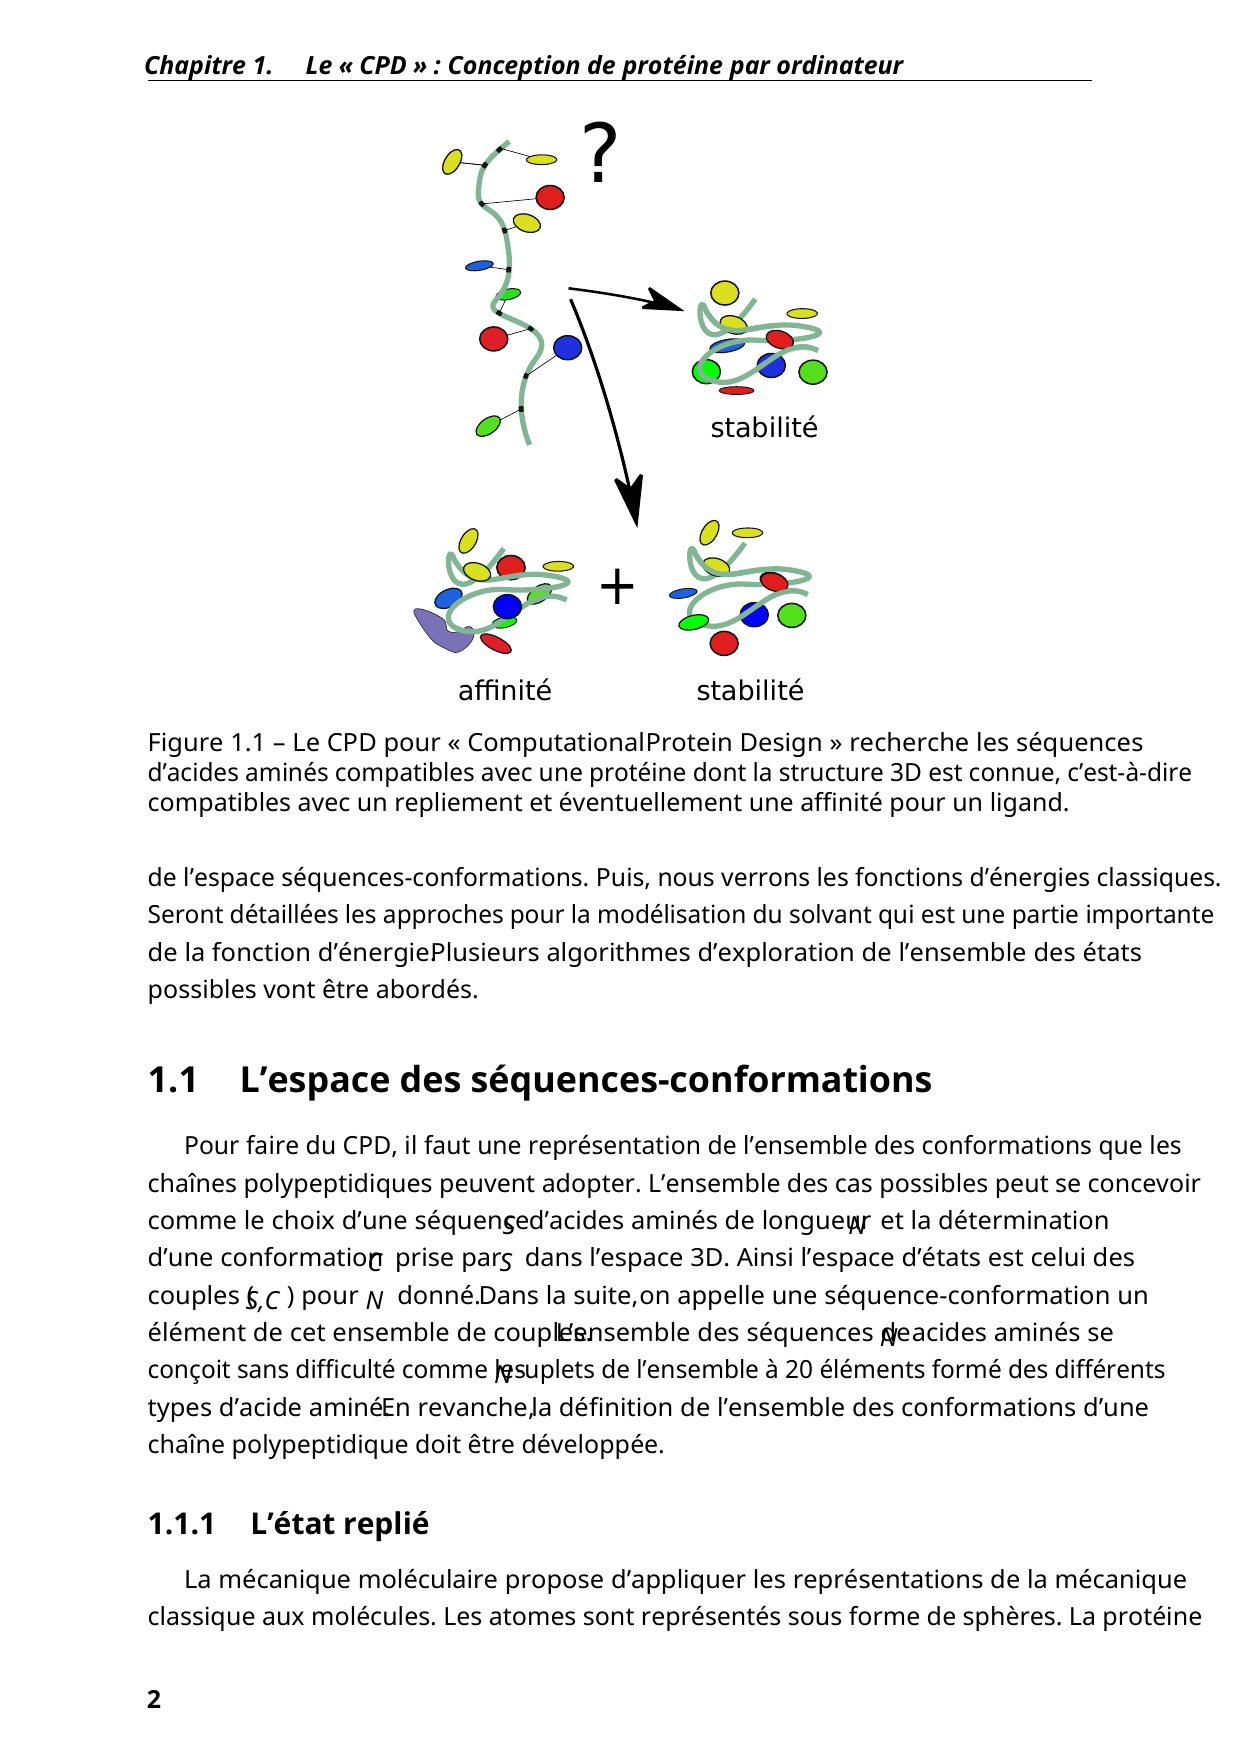

Chapitre 1.
Le « CPD » : Conception de protéine par ordinateur
?
stabilité
+
aﬃnité stabilité
Figure 1.1 – Le CPD pour « Computational
Protein Design » recherche les séquences
d’acides aminés compatibles avec une protéine dont la structure 3D est connue, c’est-à-dire
compatibles avec un repliement et éventuellement une affinité pour un ligand.
de l’espace séquences-conformations. Puis, nous verrons les fonctions d’énergies classiques.
Seront détaillées les approches pour la modélisation du solvant qui est une partie importante
de la fonction d’énergie.
Plusieurs algorithmes d’exploration de l’ensemble des états
possibles vont être abordés.
1.1
L’espace des séquences-conformations
Pour faire du CPD, il faut une représentation de l’ensemble des conformations que les
chaînes polypeptidiques peuvent adopter. L’ensemble des cas possibles peut se concevoir
comme le choix d’une séquence
d’acides aminés de longueur
et la détermination
S
N
d’une conformation
prise par
dans l’espace 3D. Ainsi l’espace d’états est celui des
C
S
couples (
) pour
donné.
Dans la suite,
on appelle une séquence-conformation un
S,C
N
élément de cet ensemble de couples.
L’ensemble des séquences de
acides aminés se
N
conçoit sans difficulté comme les
-uplets de l’ensemble à 20 éléments formé des différents
N
types d’acide aminé.
En revanche,
la définition de l’ensemble des conformations d’une
chaîne polypeptidique doit être développée.
1.1.1
L’état replié
La mécanique moléculaire propose d’appliquer les représentations de la mécanique
classique aux molécules. Les atomes sont représentés sous forme de sphères. La protéine
2